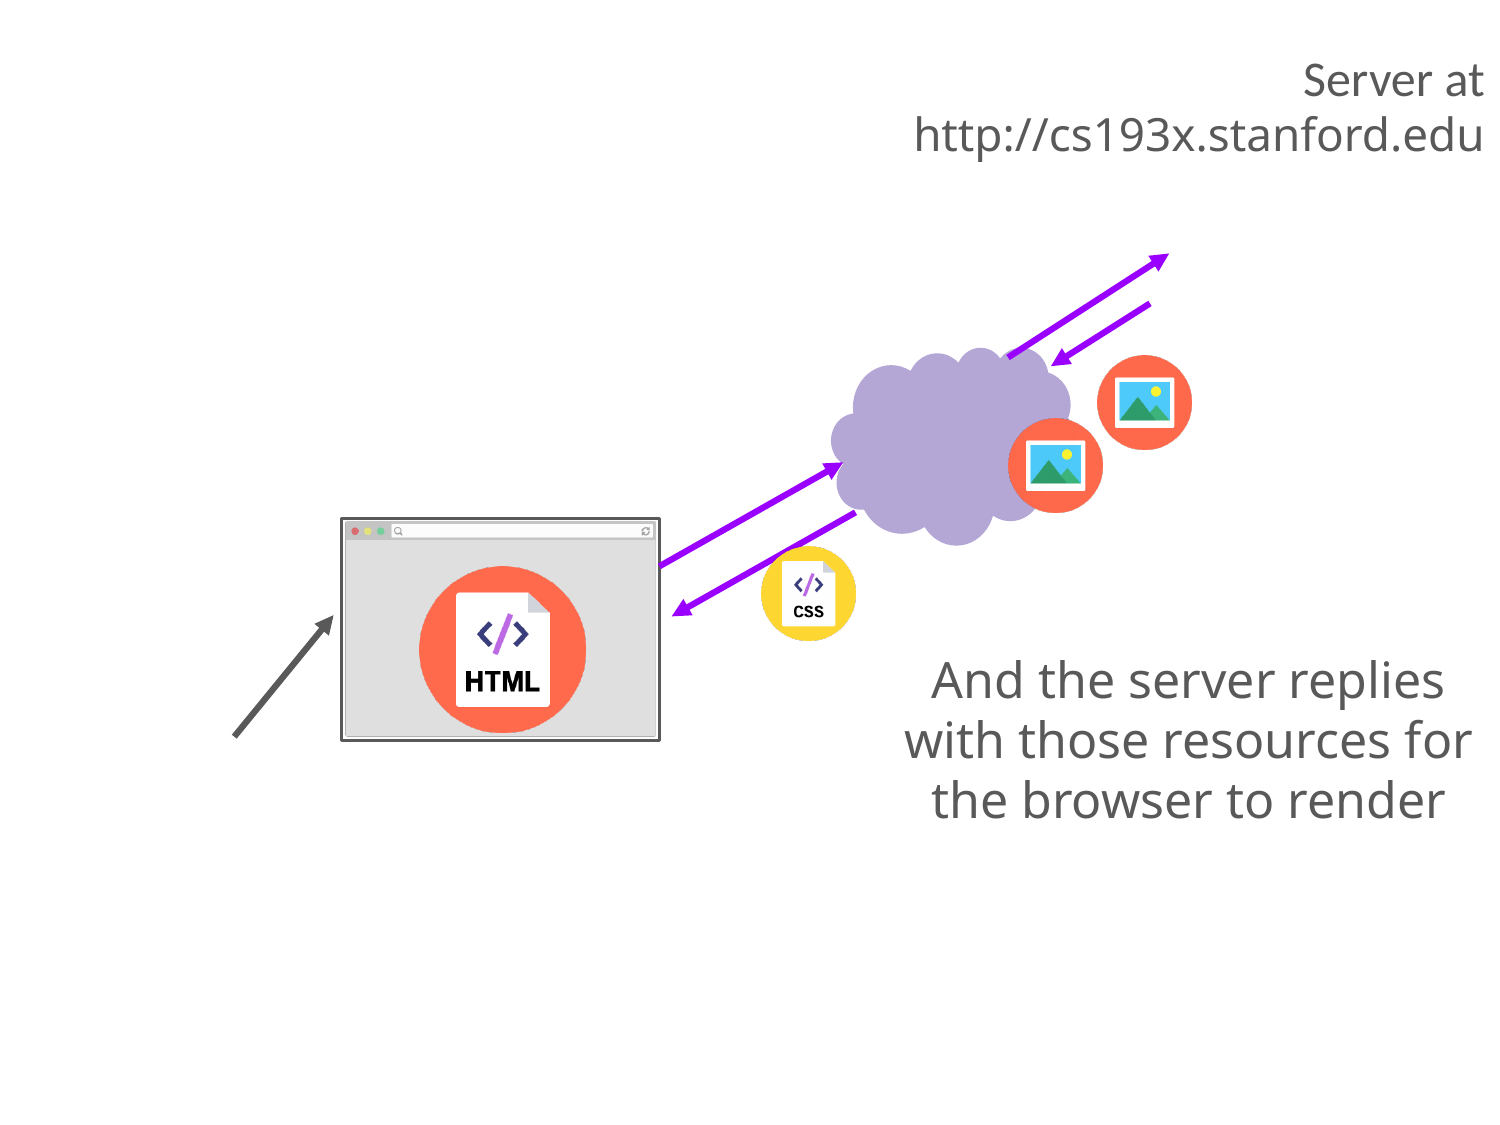

Server at
http://cs193x.stanford.edu
# And the server replies with those resources for the browser to render